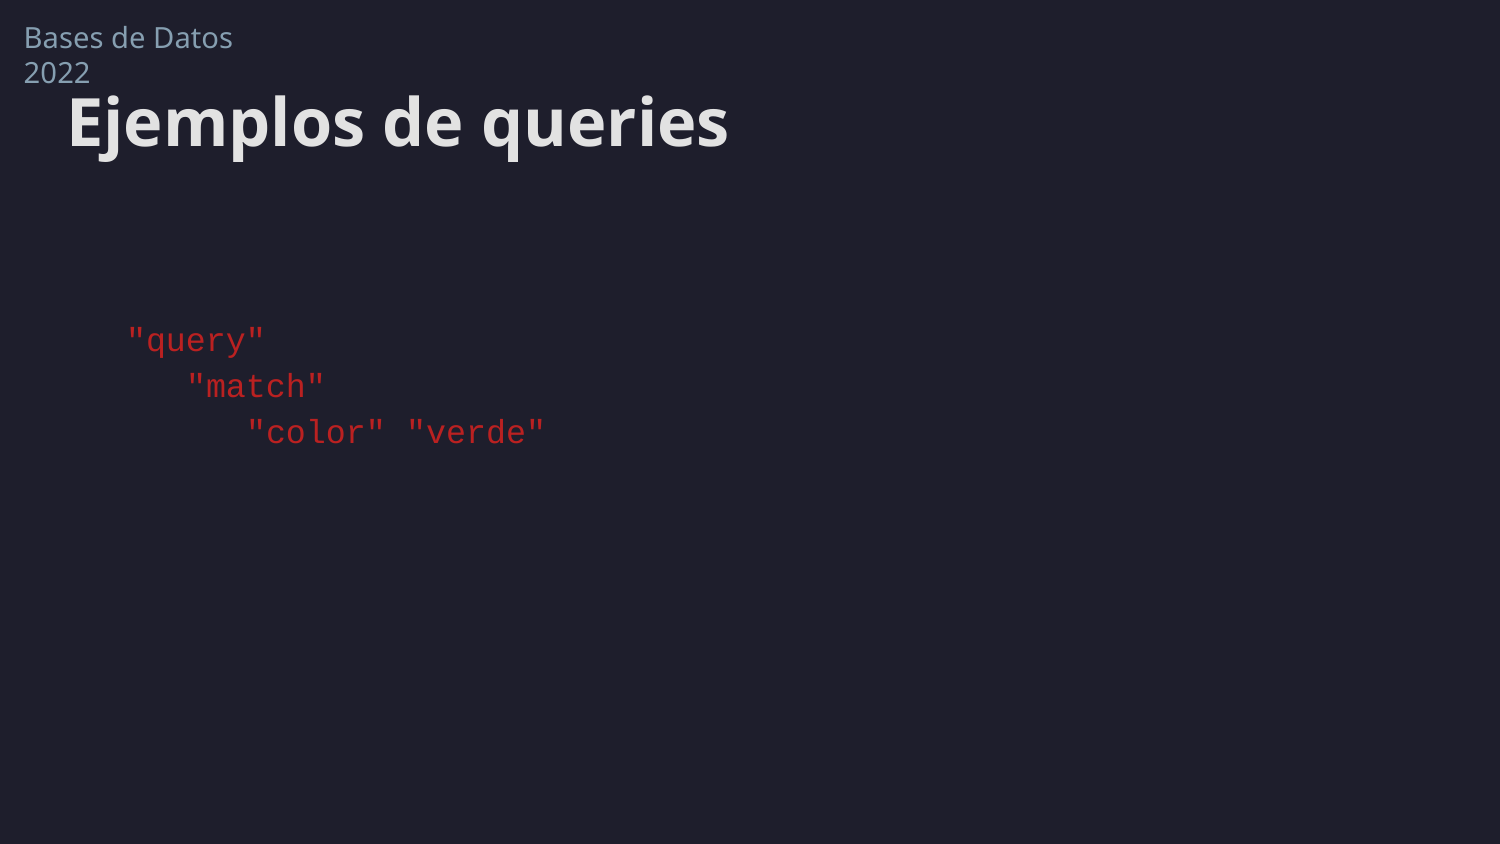

# Ejemplos de queries
{
 "query":{
 "match" : {
 "color":"verde"
 }
 }
}